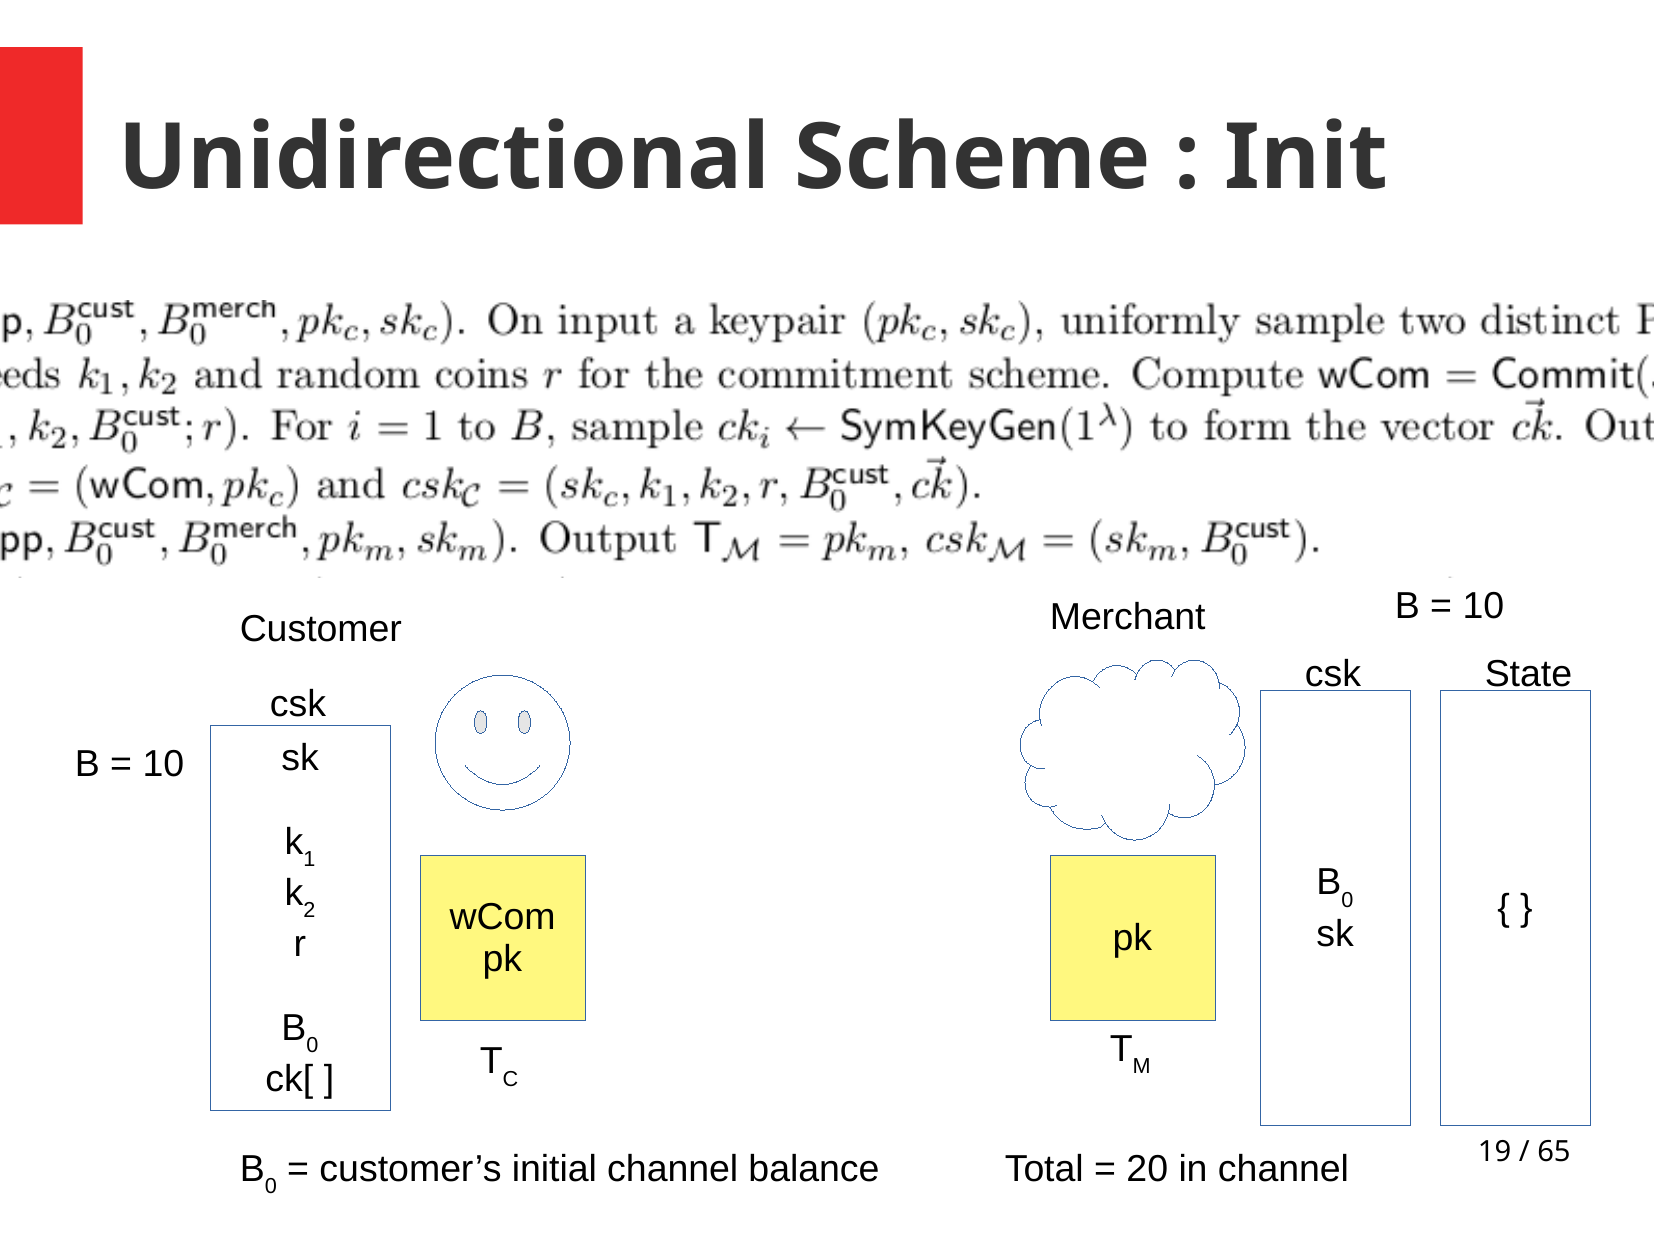

# Unidirectional Scheme : Init
B = 10
Merchant
Customer
csk
State
csk
B0
sk
{ }
sk
k1
k2
r
B0
ck[ ]
B = 10
wCom
pk
pk
TM
TC
19
B0 = customer’s initial channel balance
Total = 20 in channel